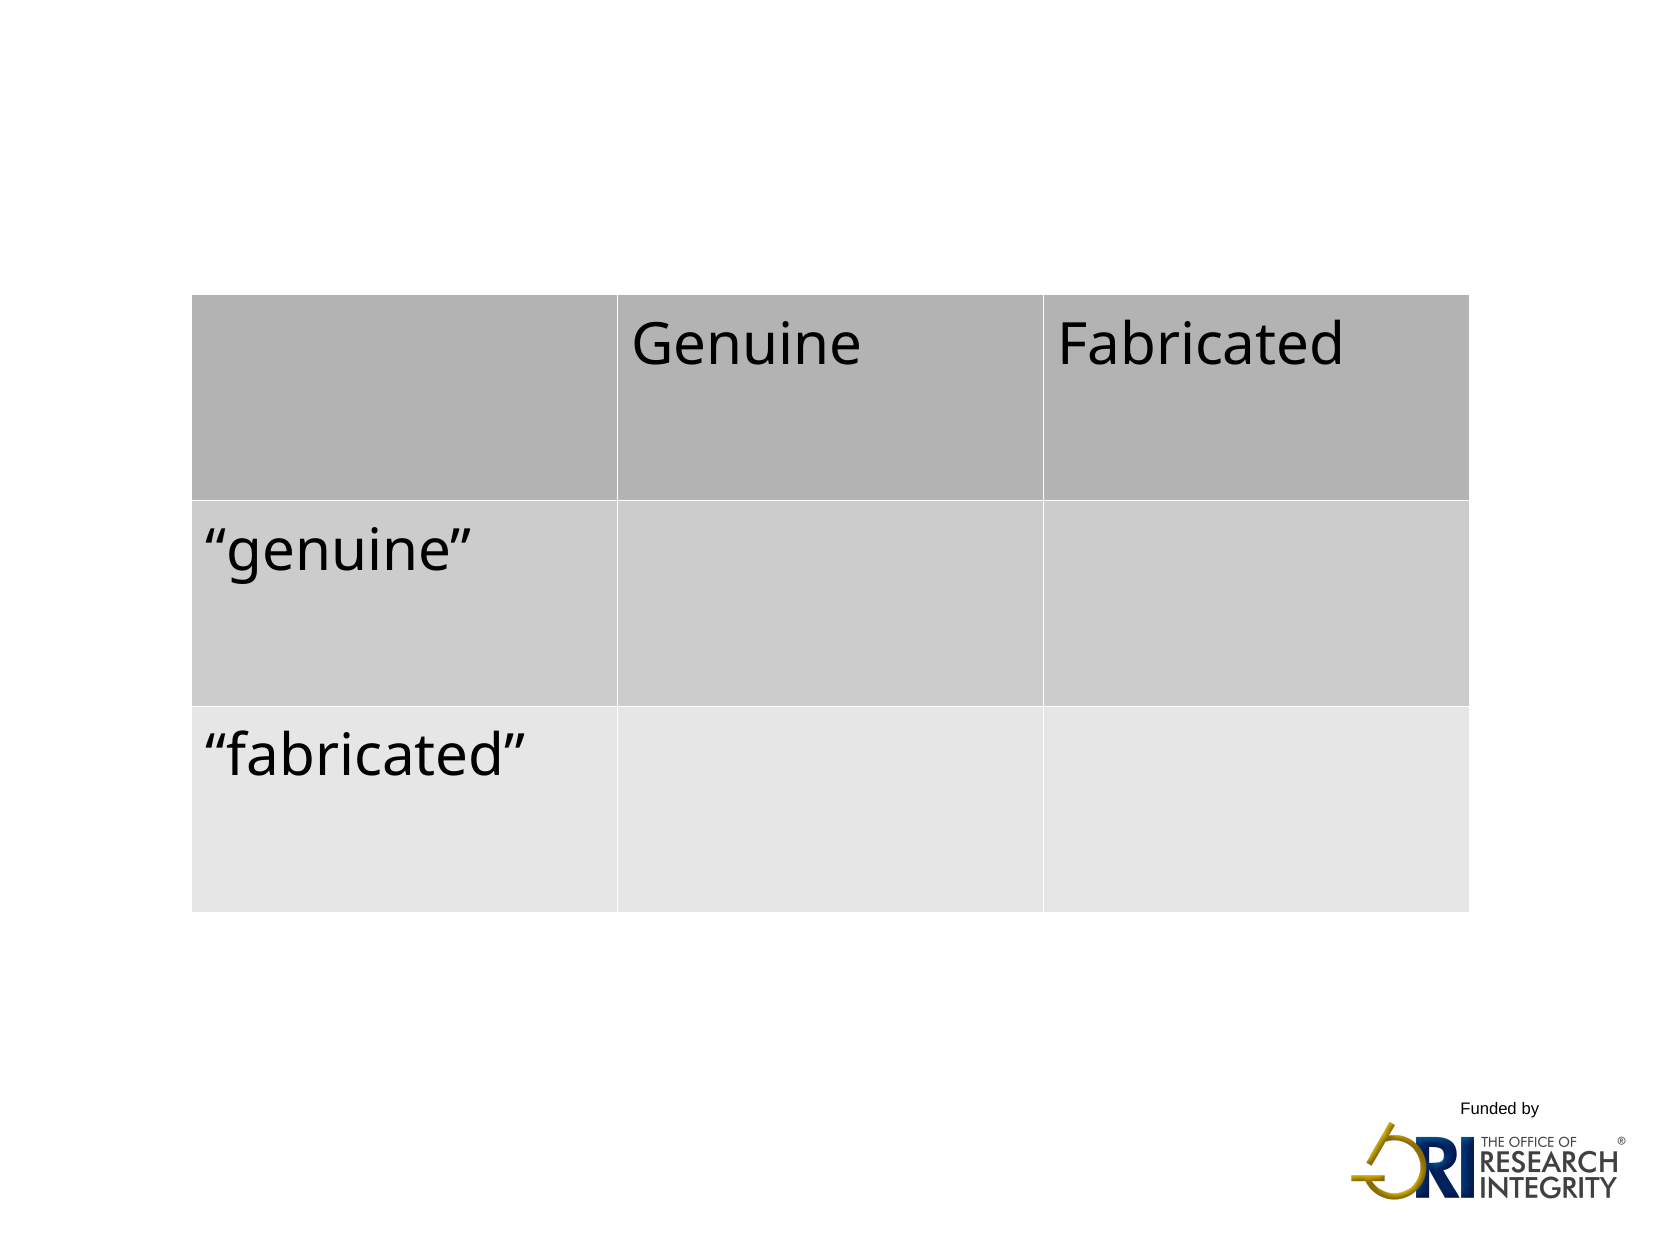

| | Genuine | Fabricated |
| --- | --- | --- |
| “genuine” | | |
| “fabricated” | | |
Funded by